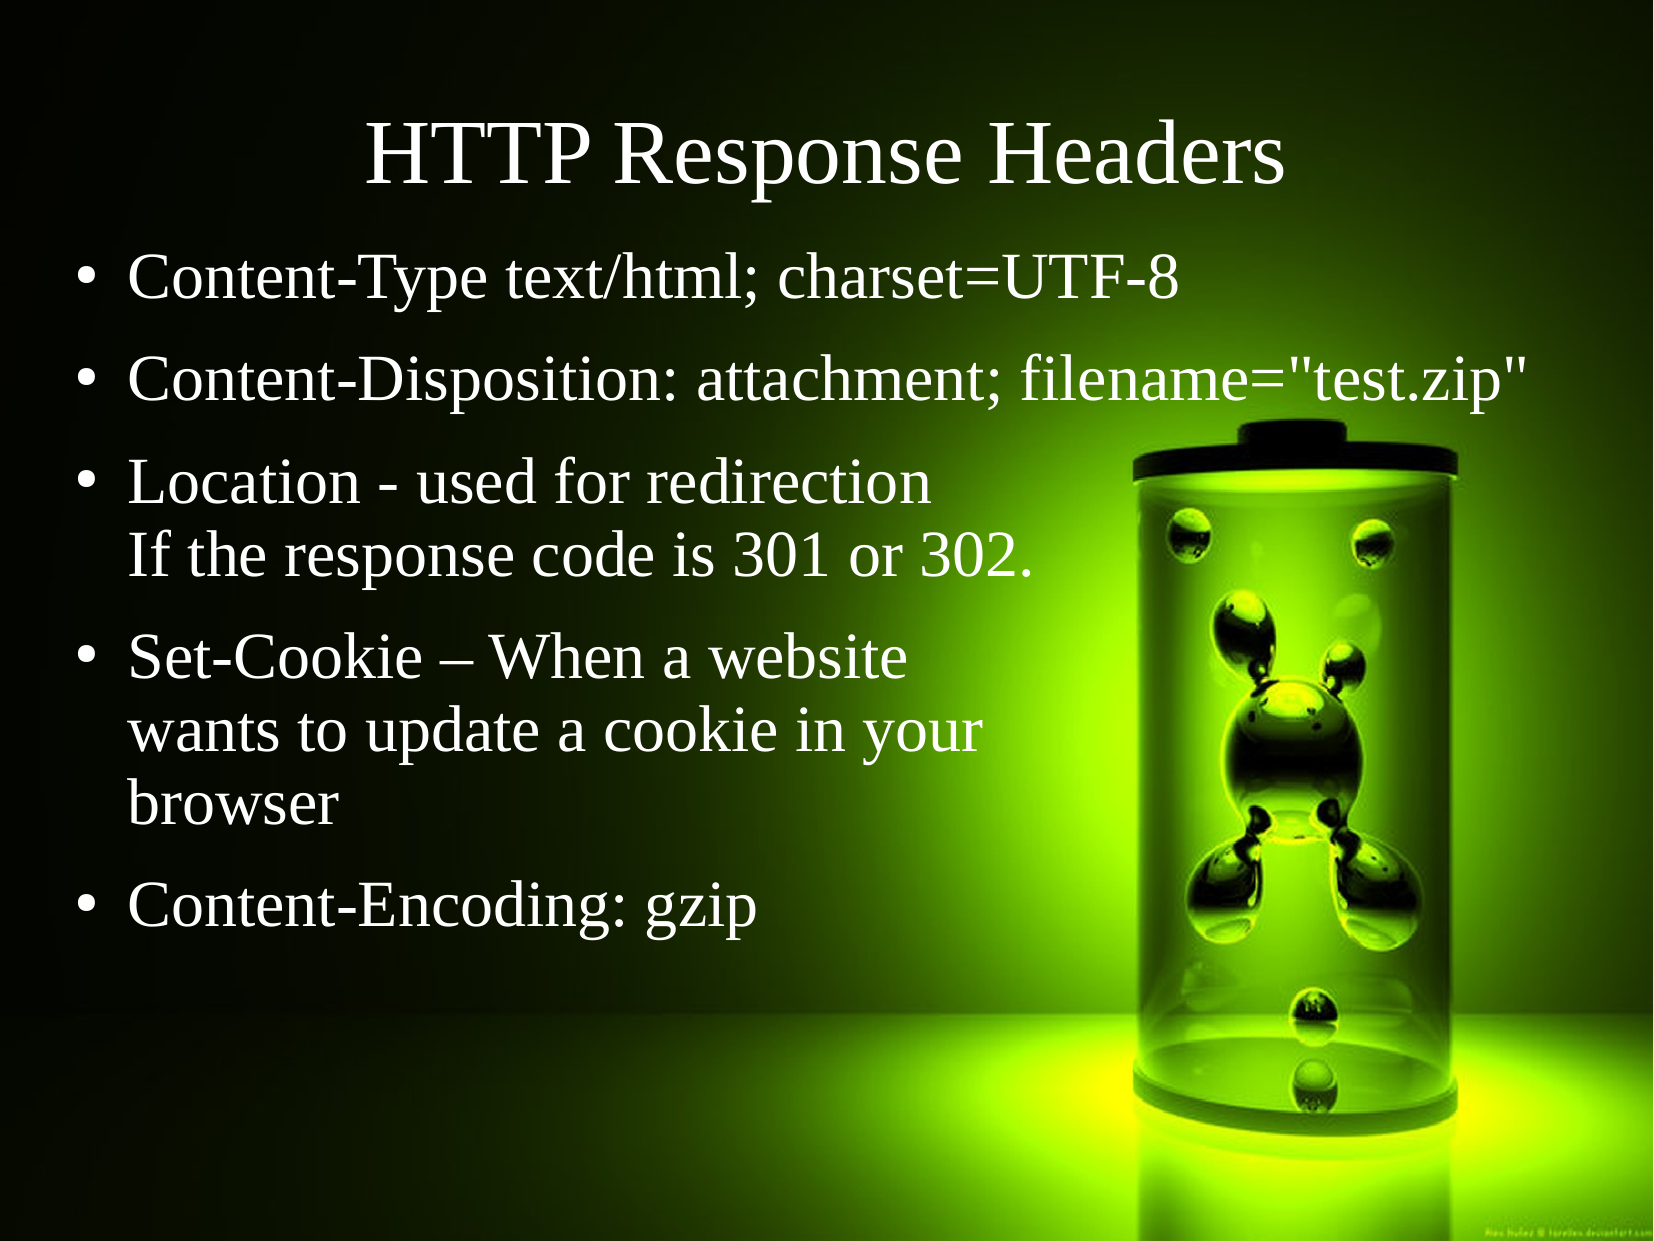

# HTTP Response Headers
Content-Type text/html; charset=UTF-8
Content-Disposition: attachment; filename="test.zip"
Location - used for redirection
If the response code is 301 or 302.
Set-Cookie – When a website
wants to update a cookie in your
browser
Content-Encoding: gzip